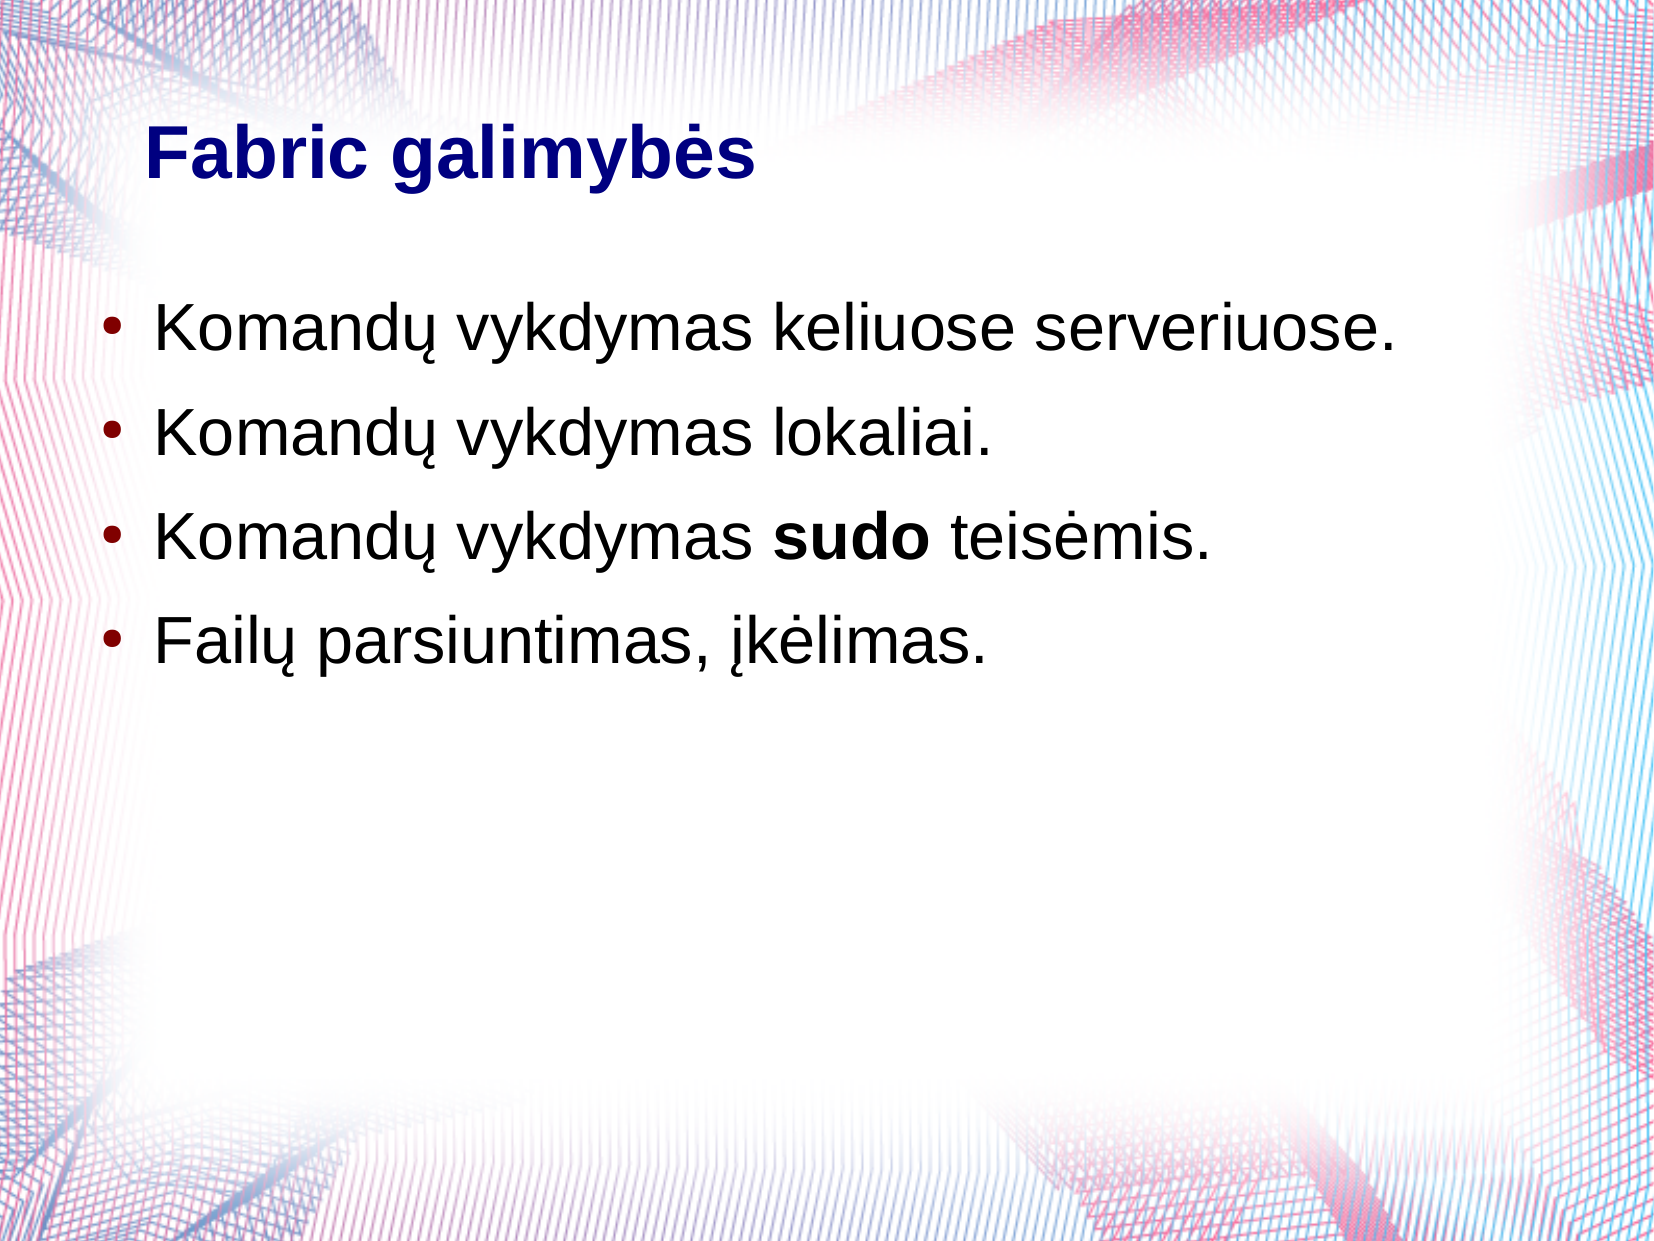

# Fabric galimybės
Komandų vykdymas keliuose serveriuose.
Komandų vykdymas lokaliai.
Komandų vykdymas sudo teisėmis.
Failų parsiuntimas, įkėlimas.